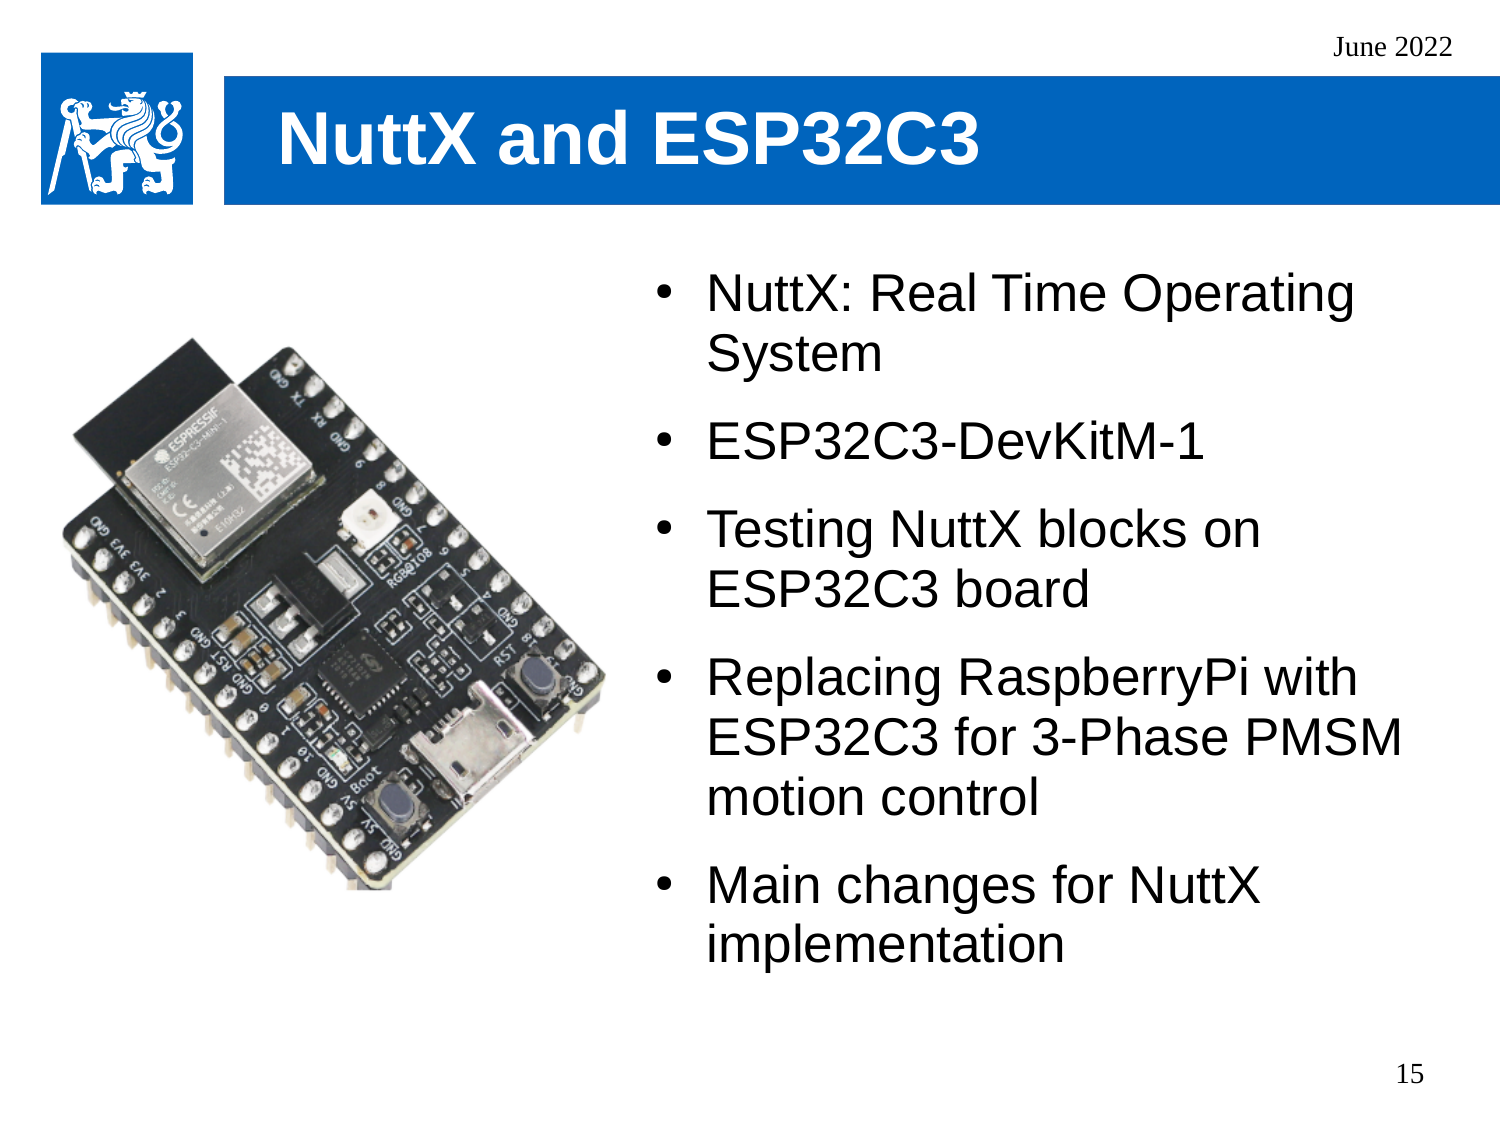

# NuttX and ESP32C3
NuttX: Real Time Operating System
ESP32C3-DevKitM-1
Testing NuttX blocks on ESP32C3 board
Replacing RaspberryPi with ESP32C3 for 3-Phase PMSM motion control
Main changes for NuttX implementation